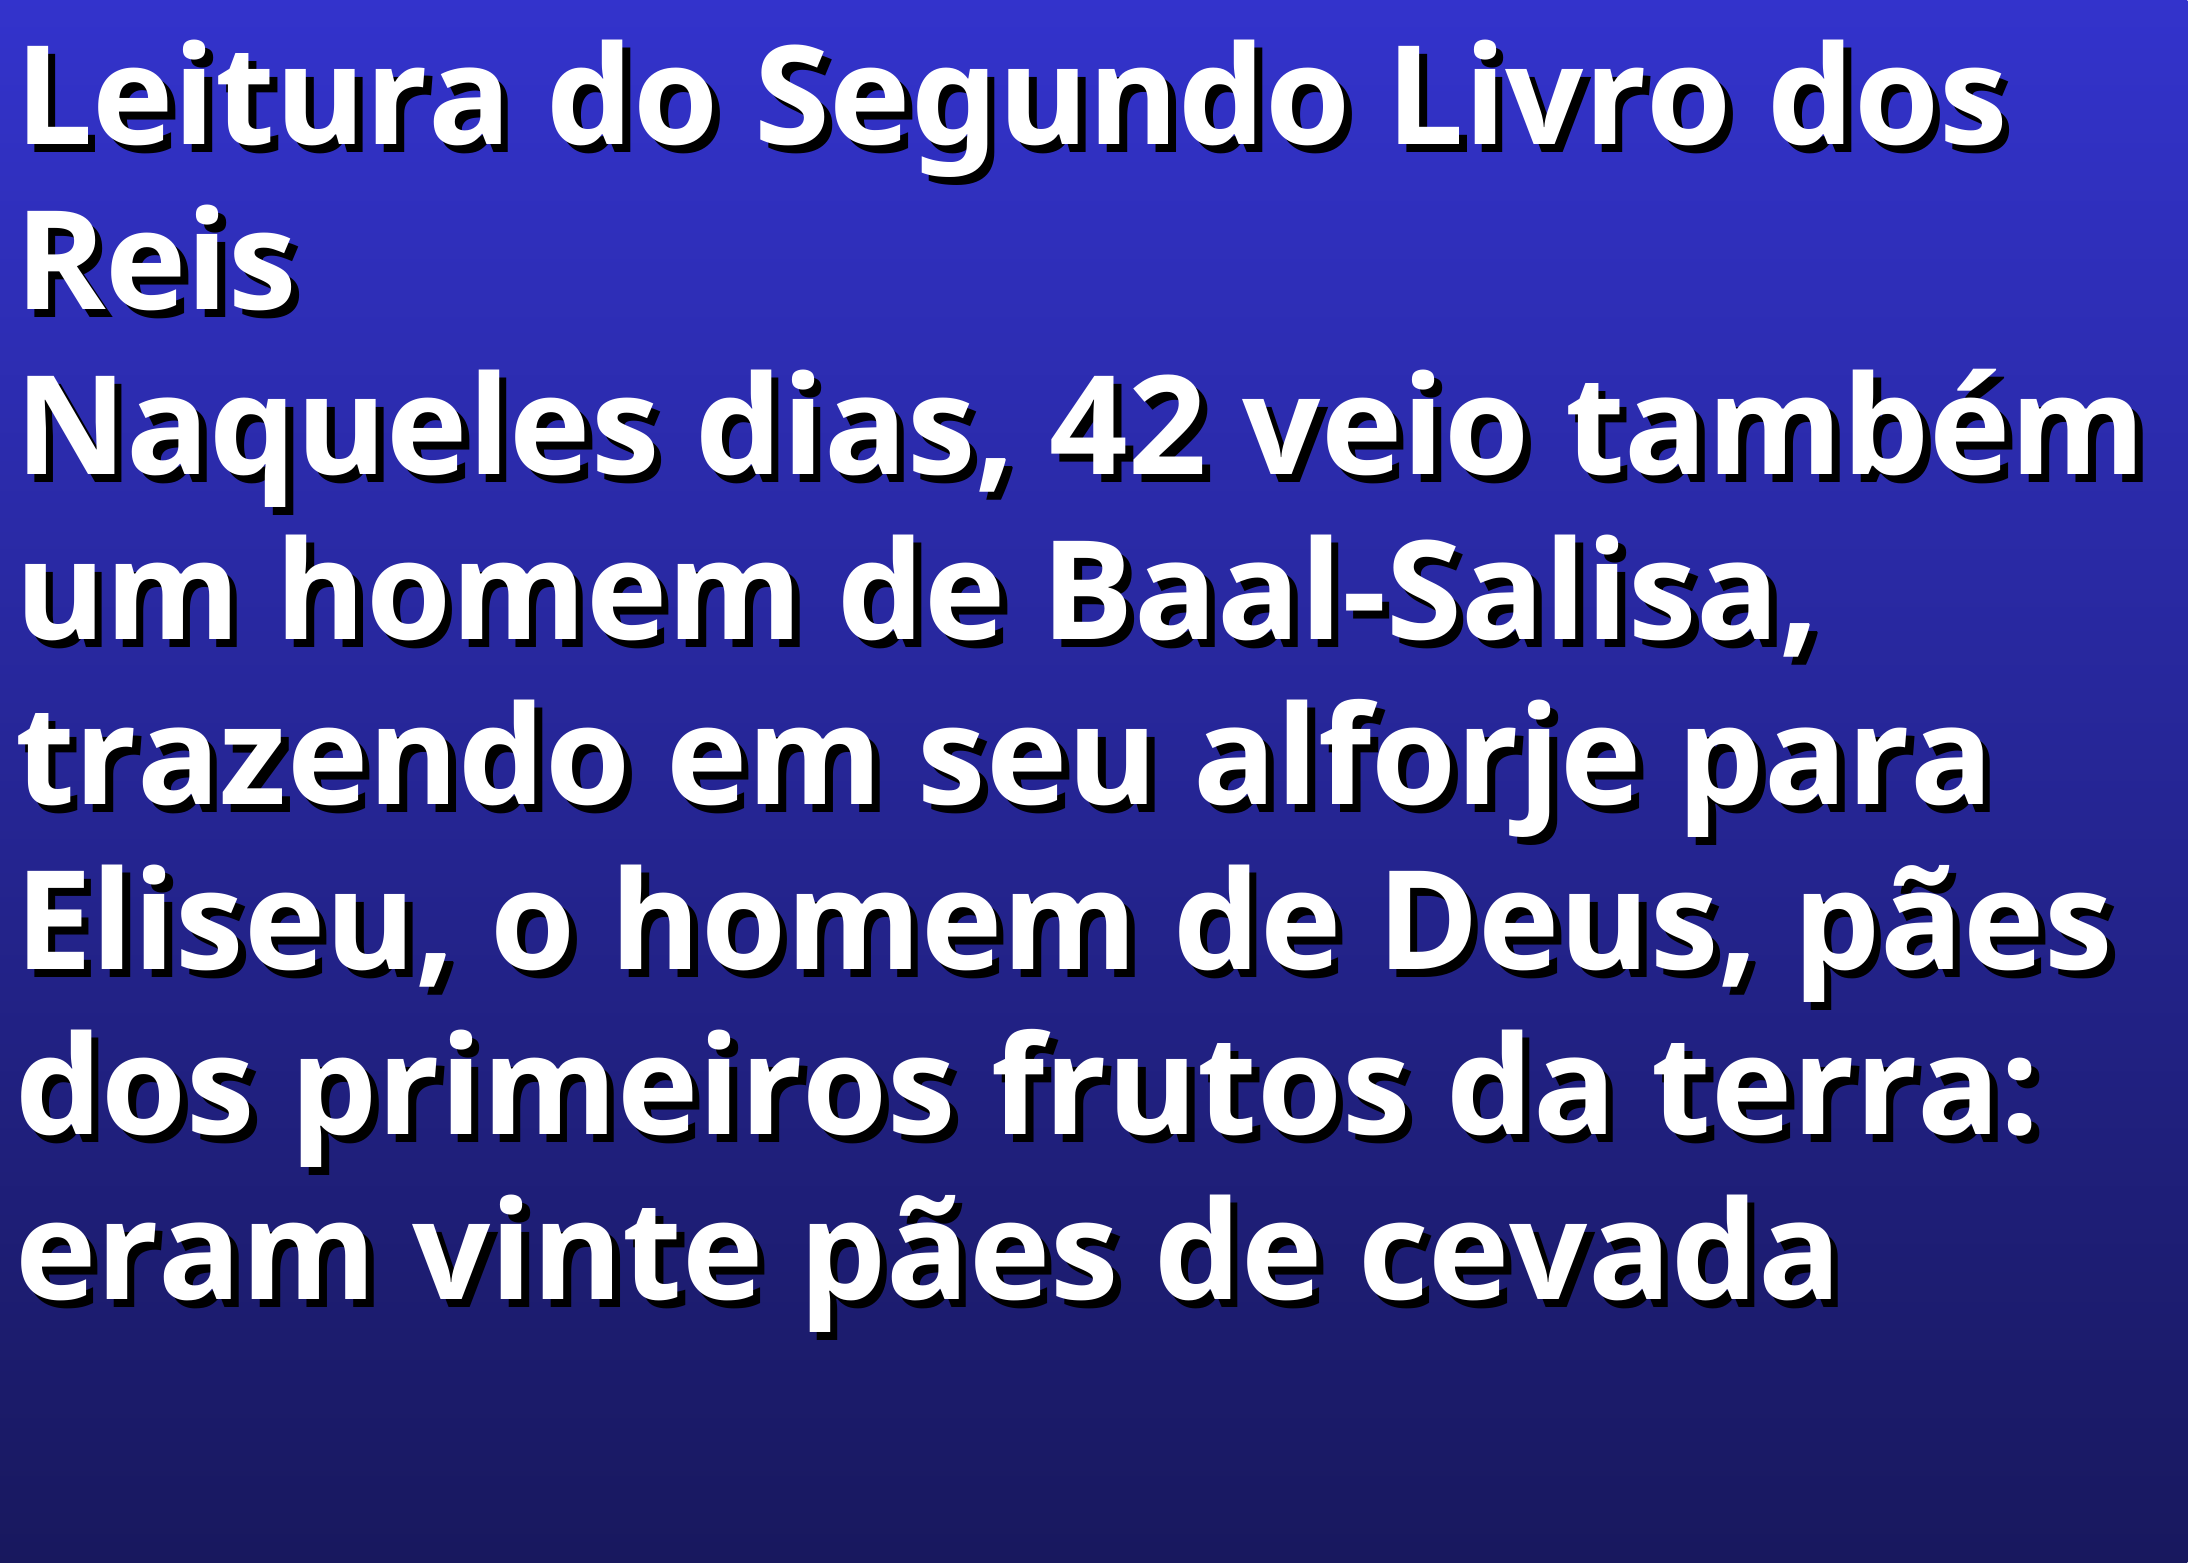

Leitura do Segundo Livro dos Reis
Naqueles dias, 42 veio também um homem de Baal-Salisa, trazendo em seu alforje para Eliseu, o homem de Deus, pães dos primeiros frutos da terra: eram vinte pães de cevada